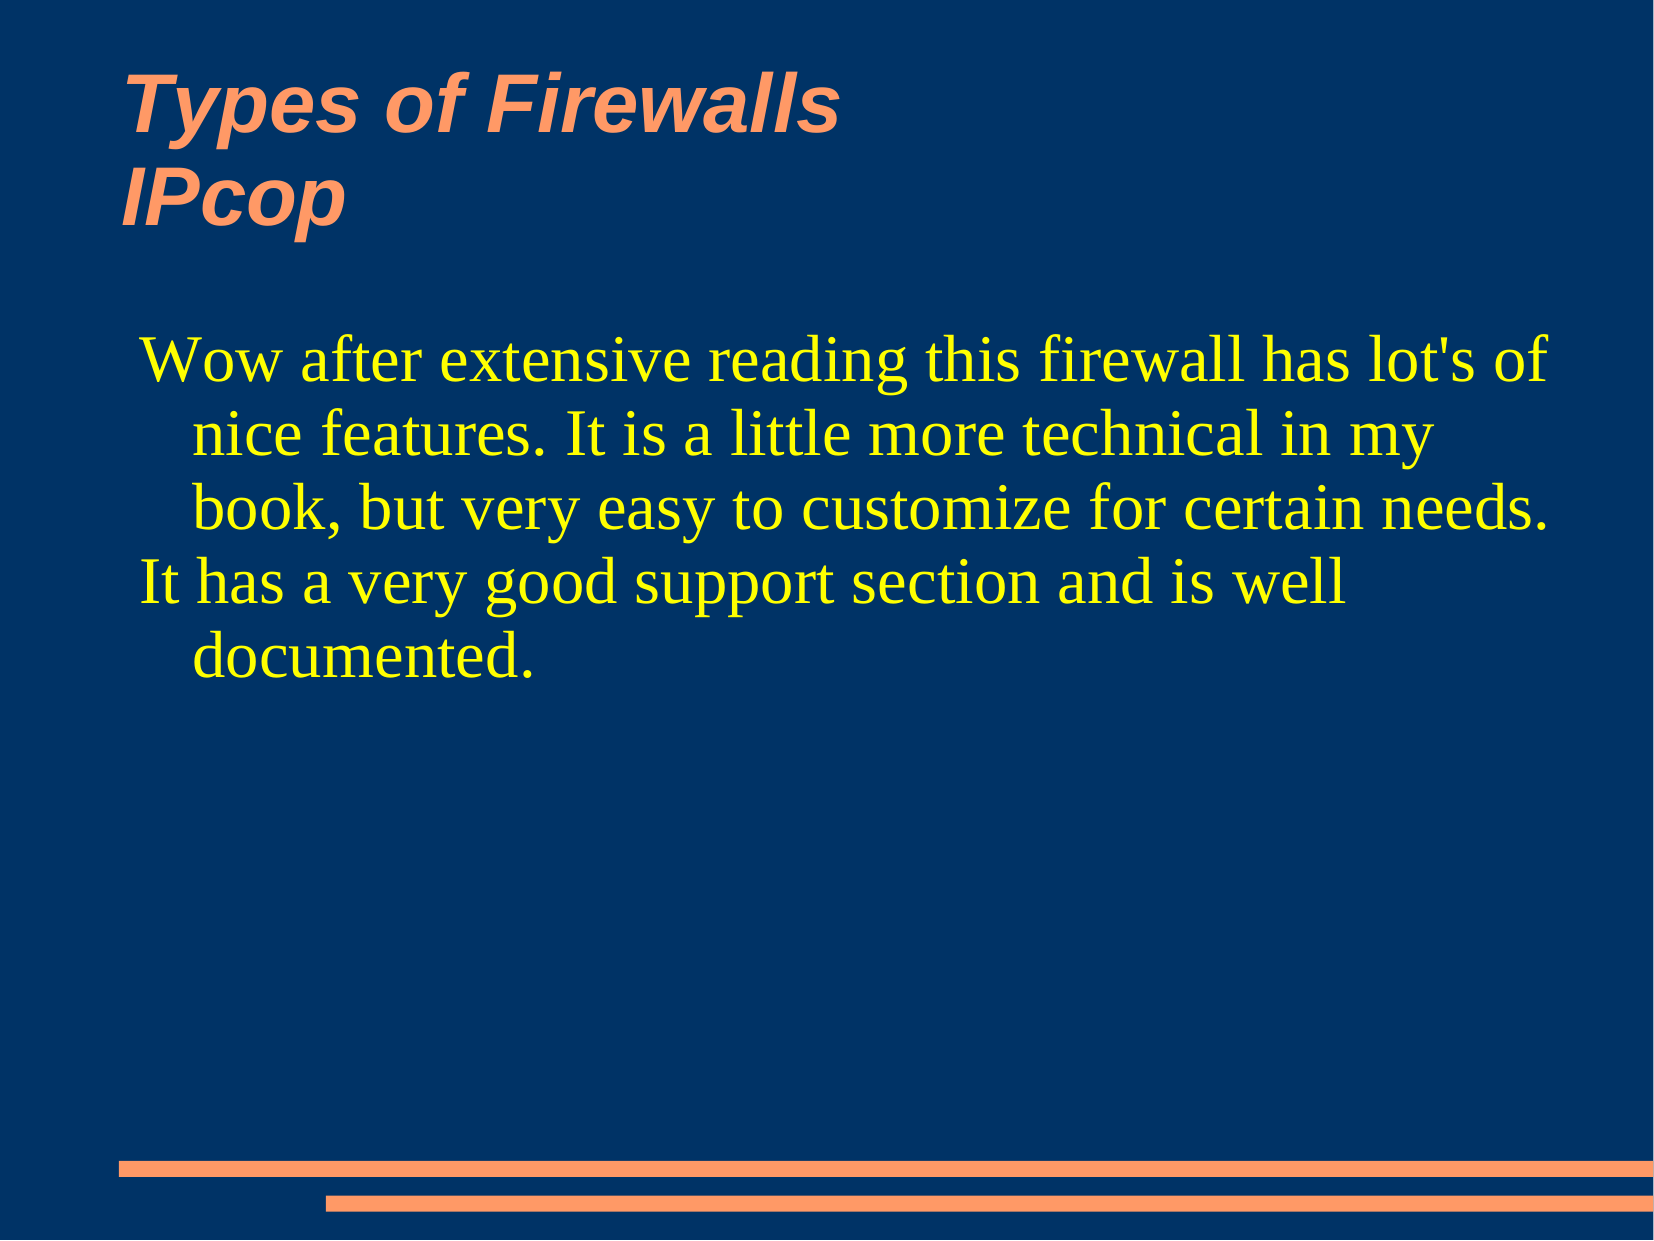

# Types of Firewalls IPcop
Wow after extensive reading this firewall has lot's of nice features. It is a little more technical in my book, but very easy to customize for certain needs.
It has a very good support section and is well documented.